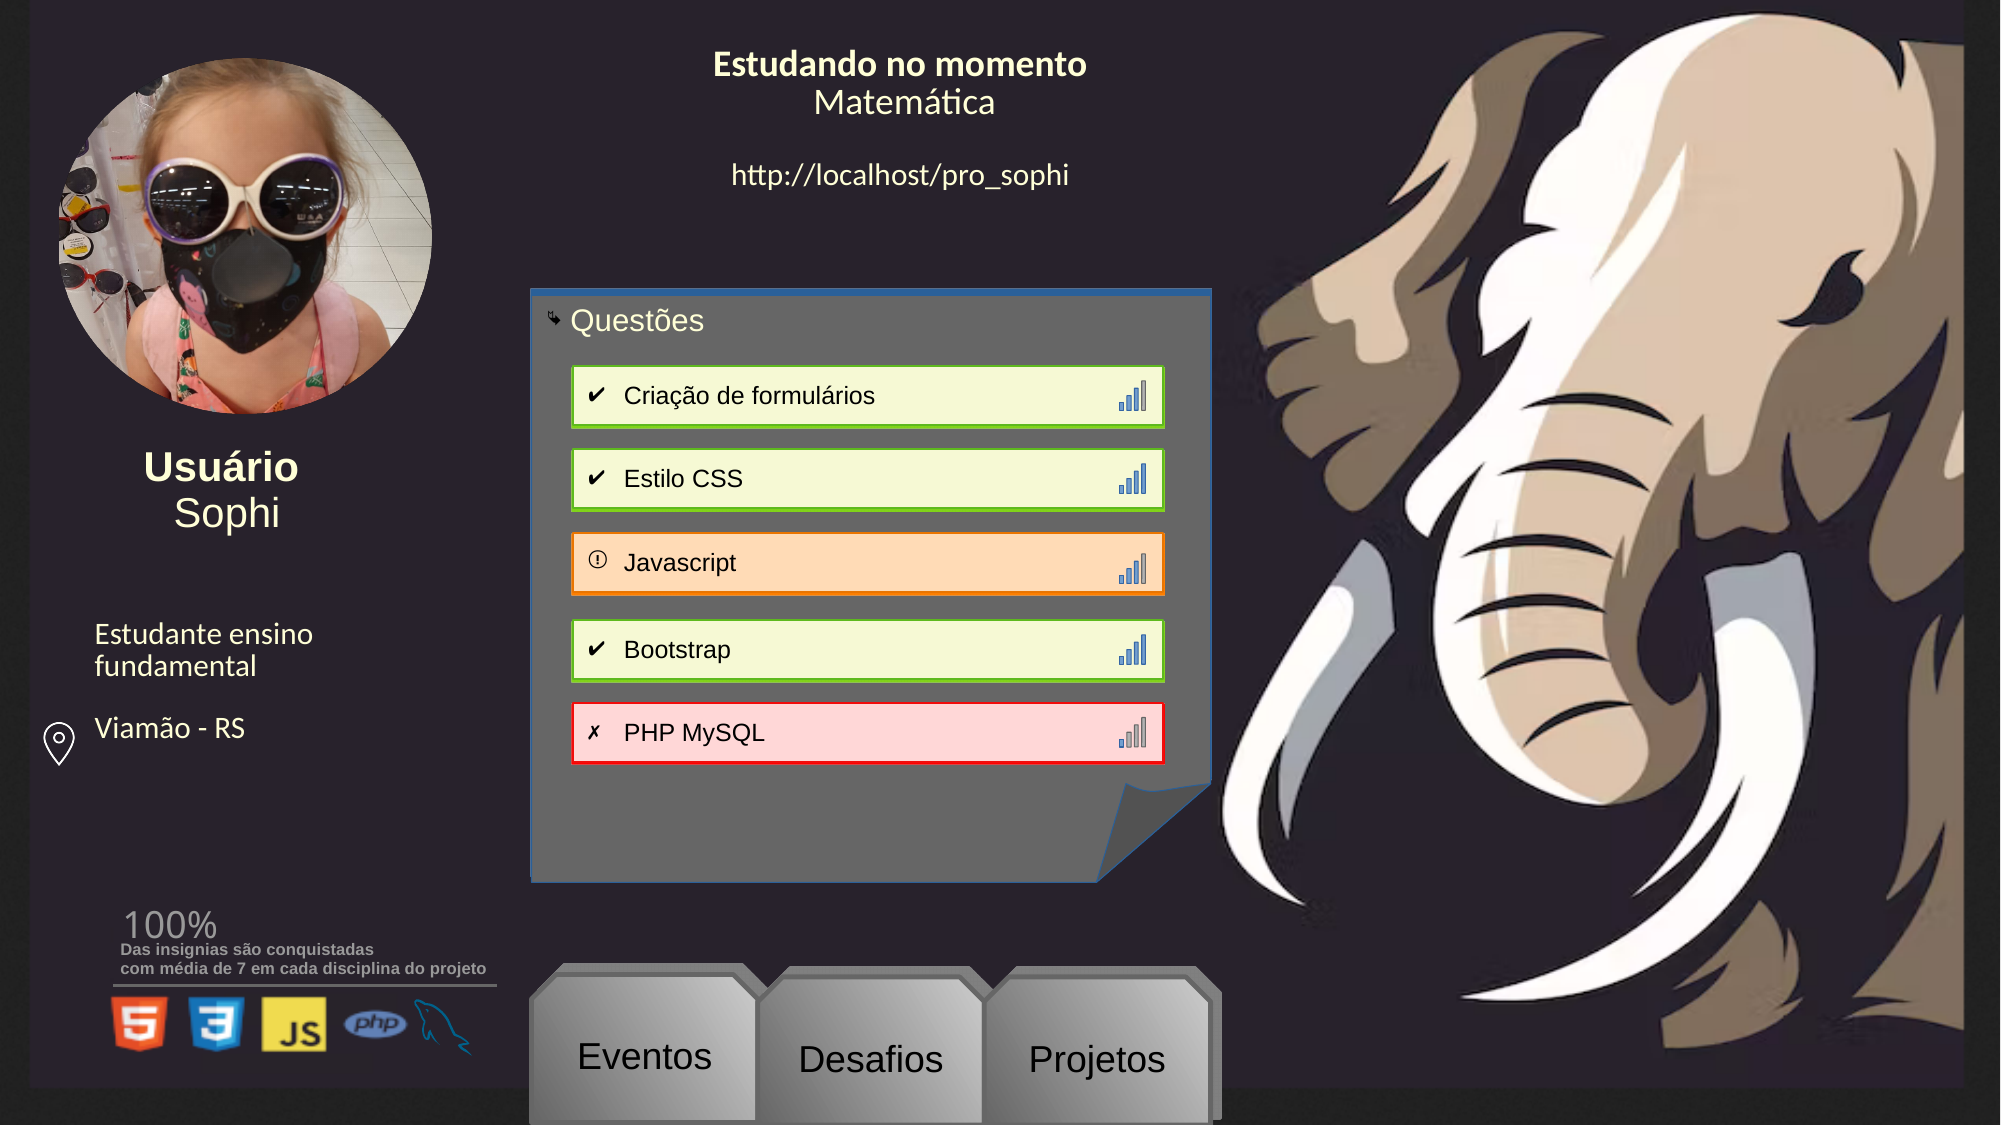

Estudando no momento
 Matemática
http://localhost/pro_sophi
Questões
Criação de formulários
Usuário
 Sophi
Estilo CSS
Javascript
Bootstrap
# Estudante ensino fundamental Viamão - RS
PHP MySQL
100%
Das insignias são conquistadas
com média de 7 em cada disciplina do projeto
Eventos
Desafios
Projetos